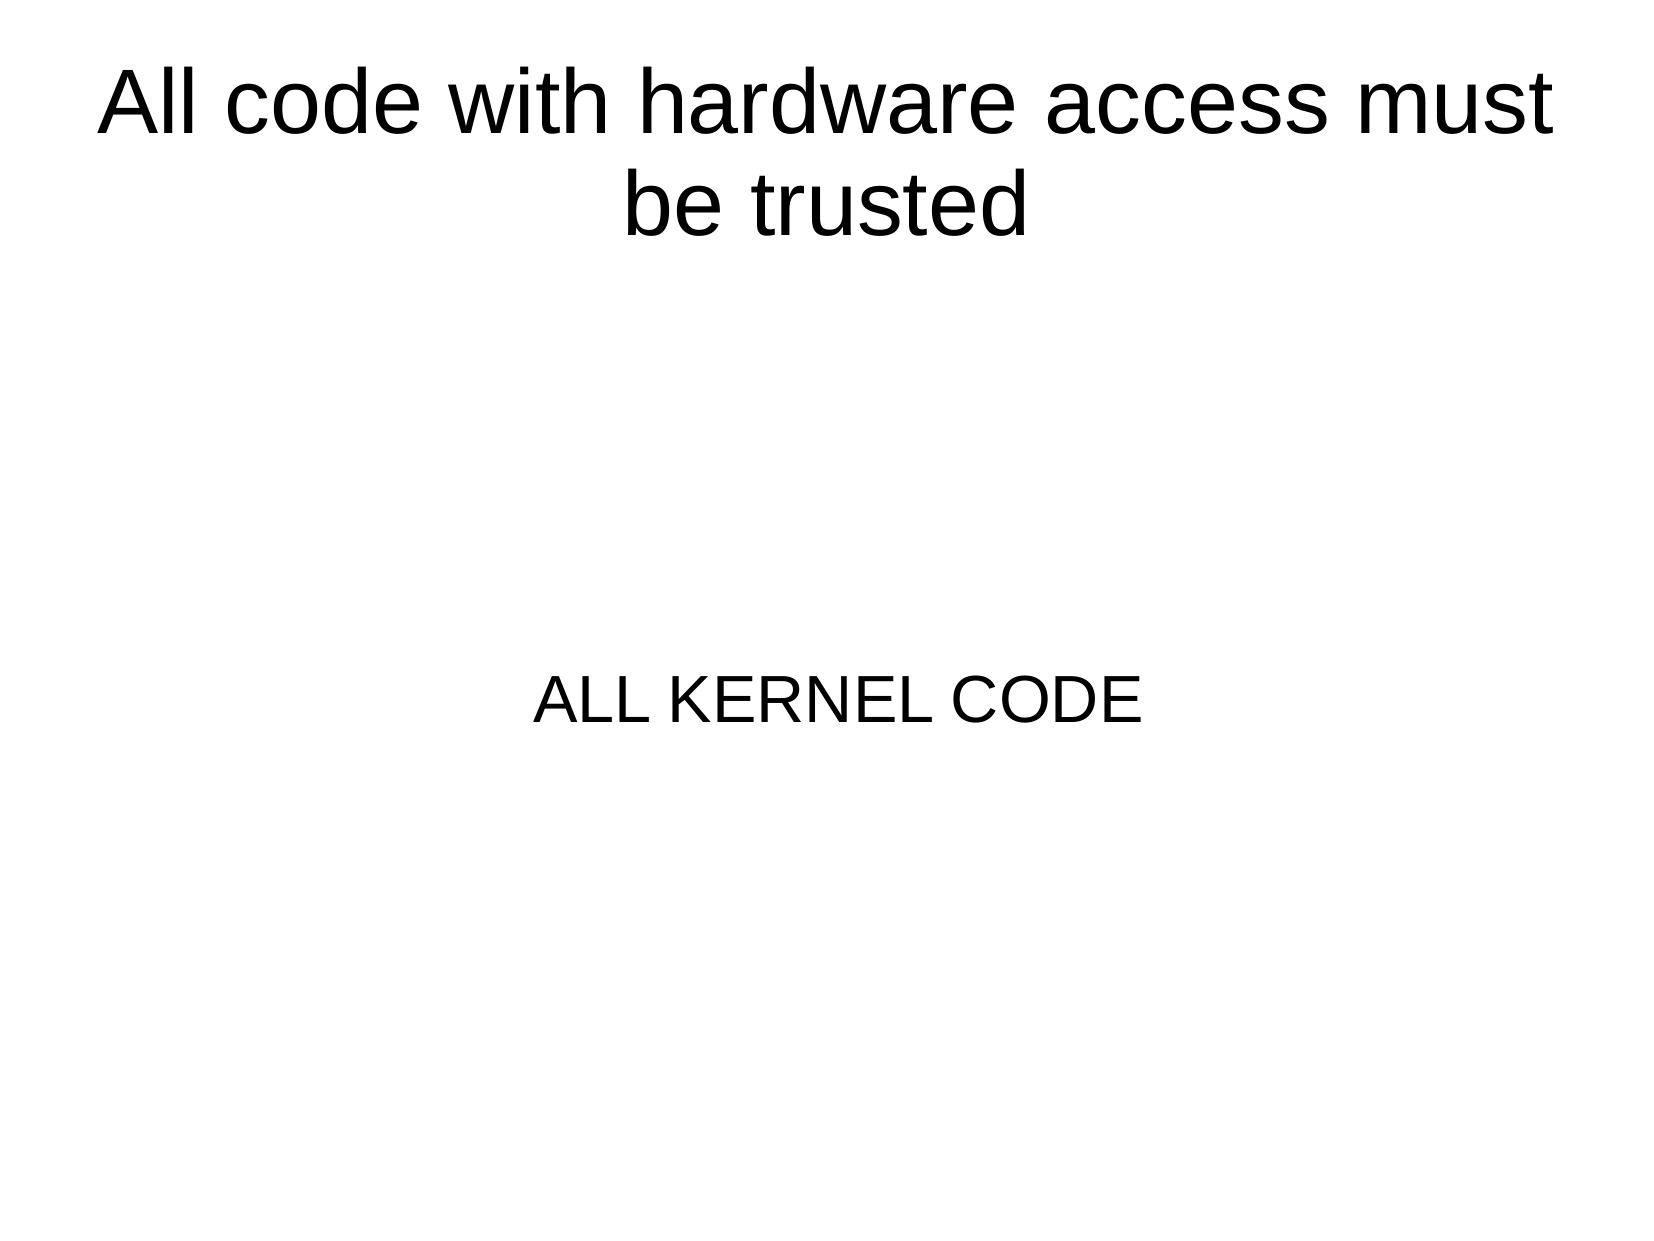

# All code with hardware access must be trusted
ALL KERNEL CODE